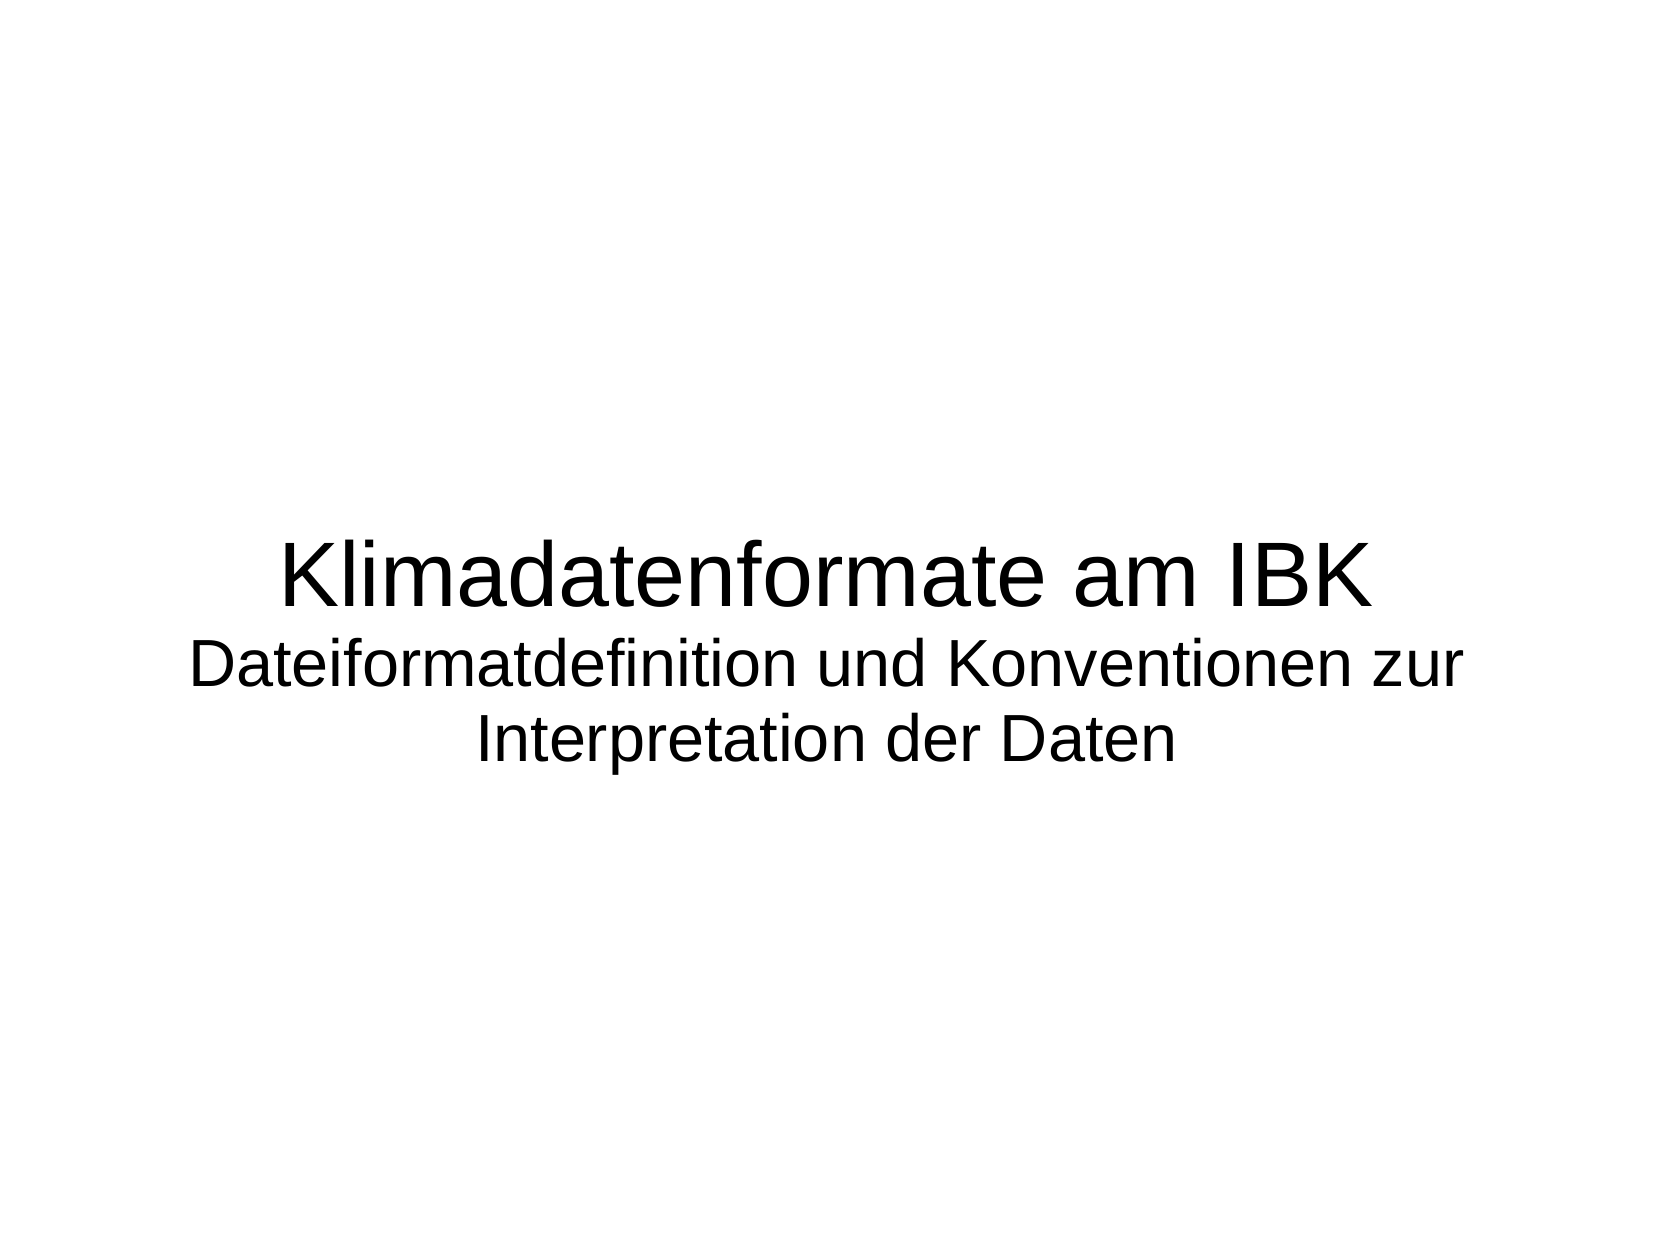

# Klimadatenformate am IBK
Dateiformatdefinition und Konventionen zur Interpretation der Daten